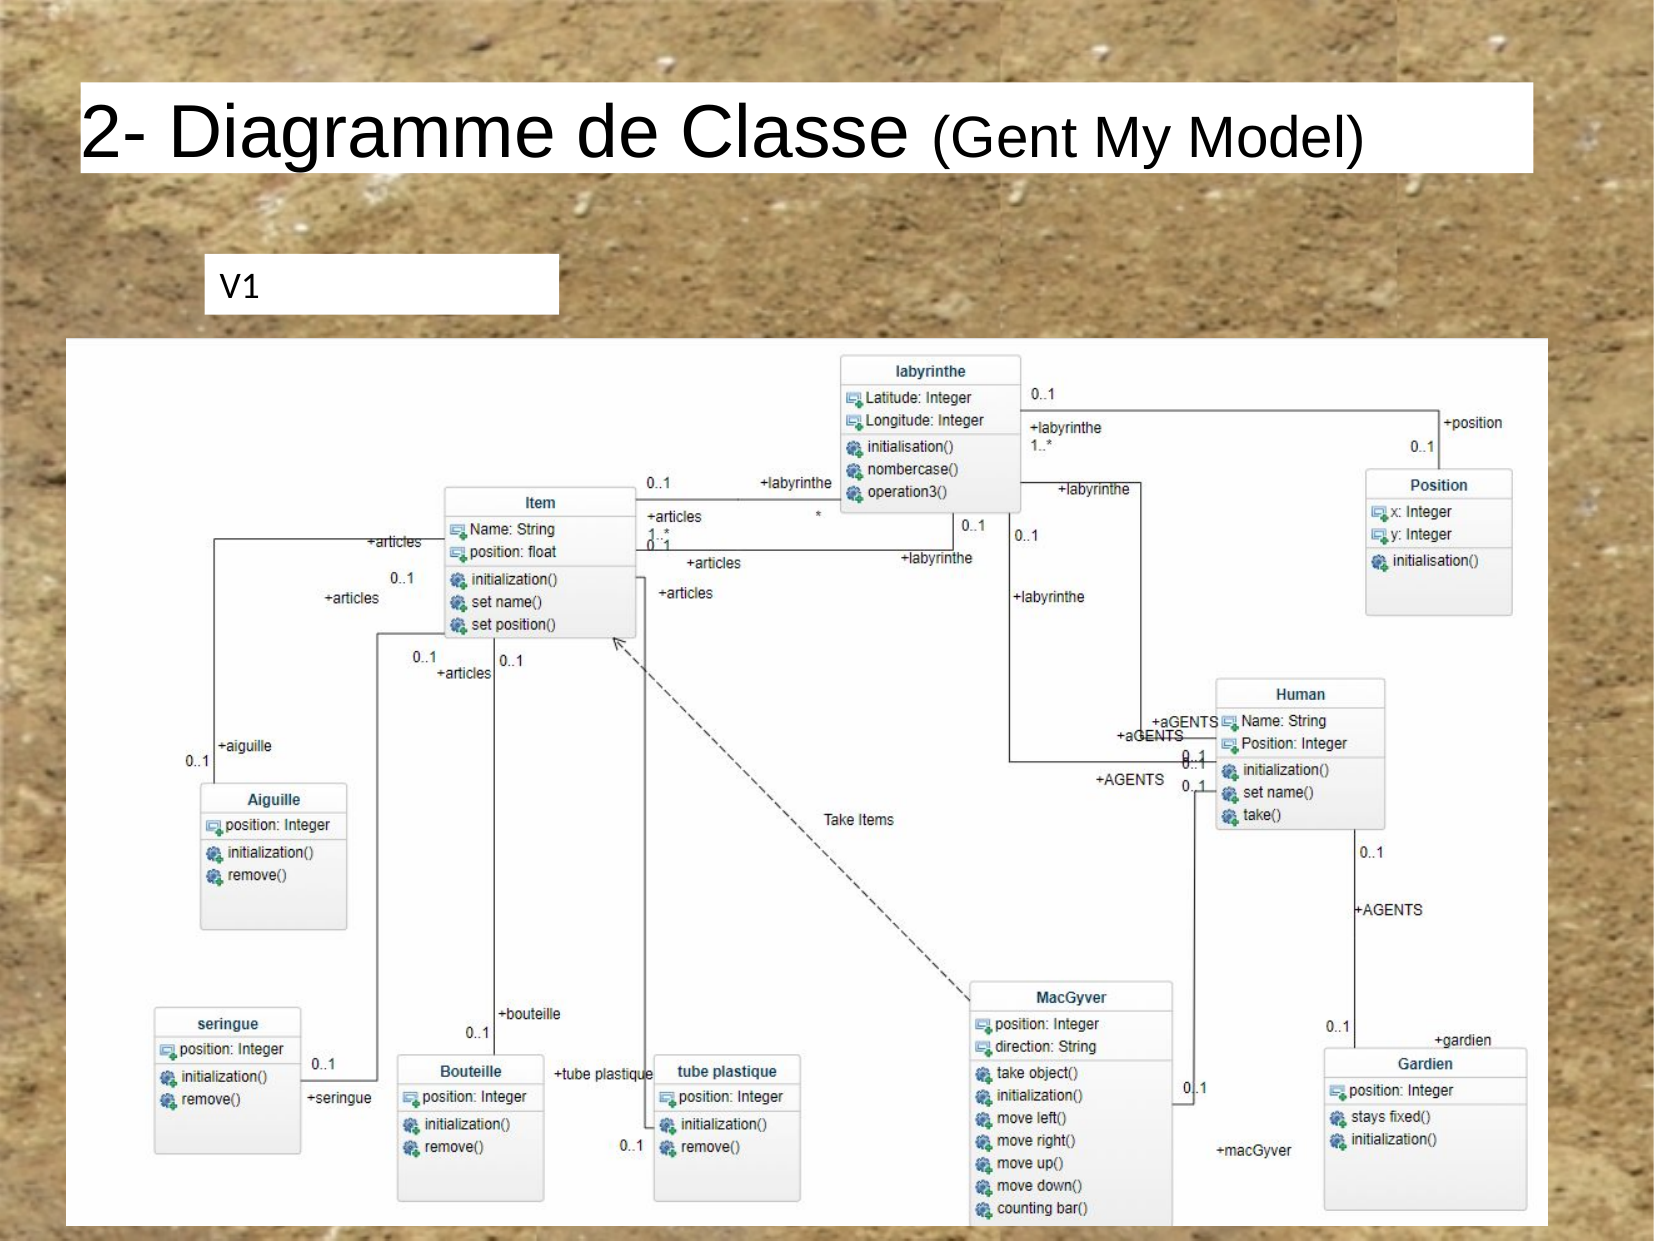

2- Diagramme de Classe (Gent My Model)
V1